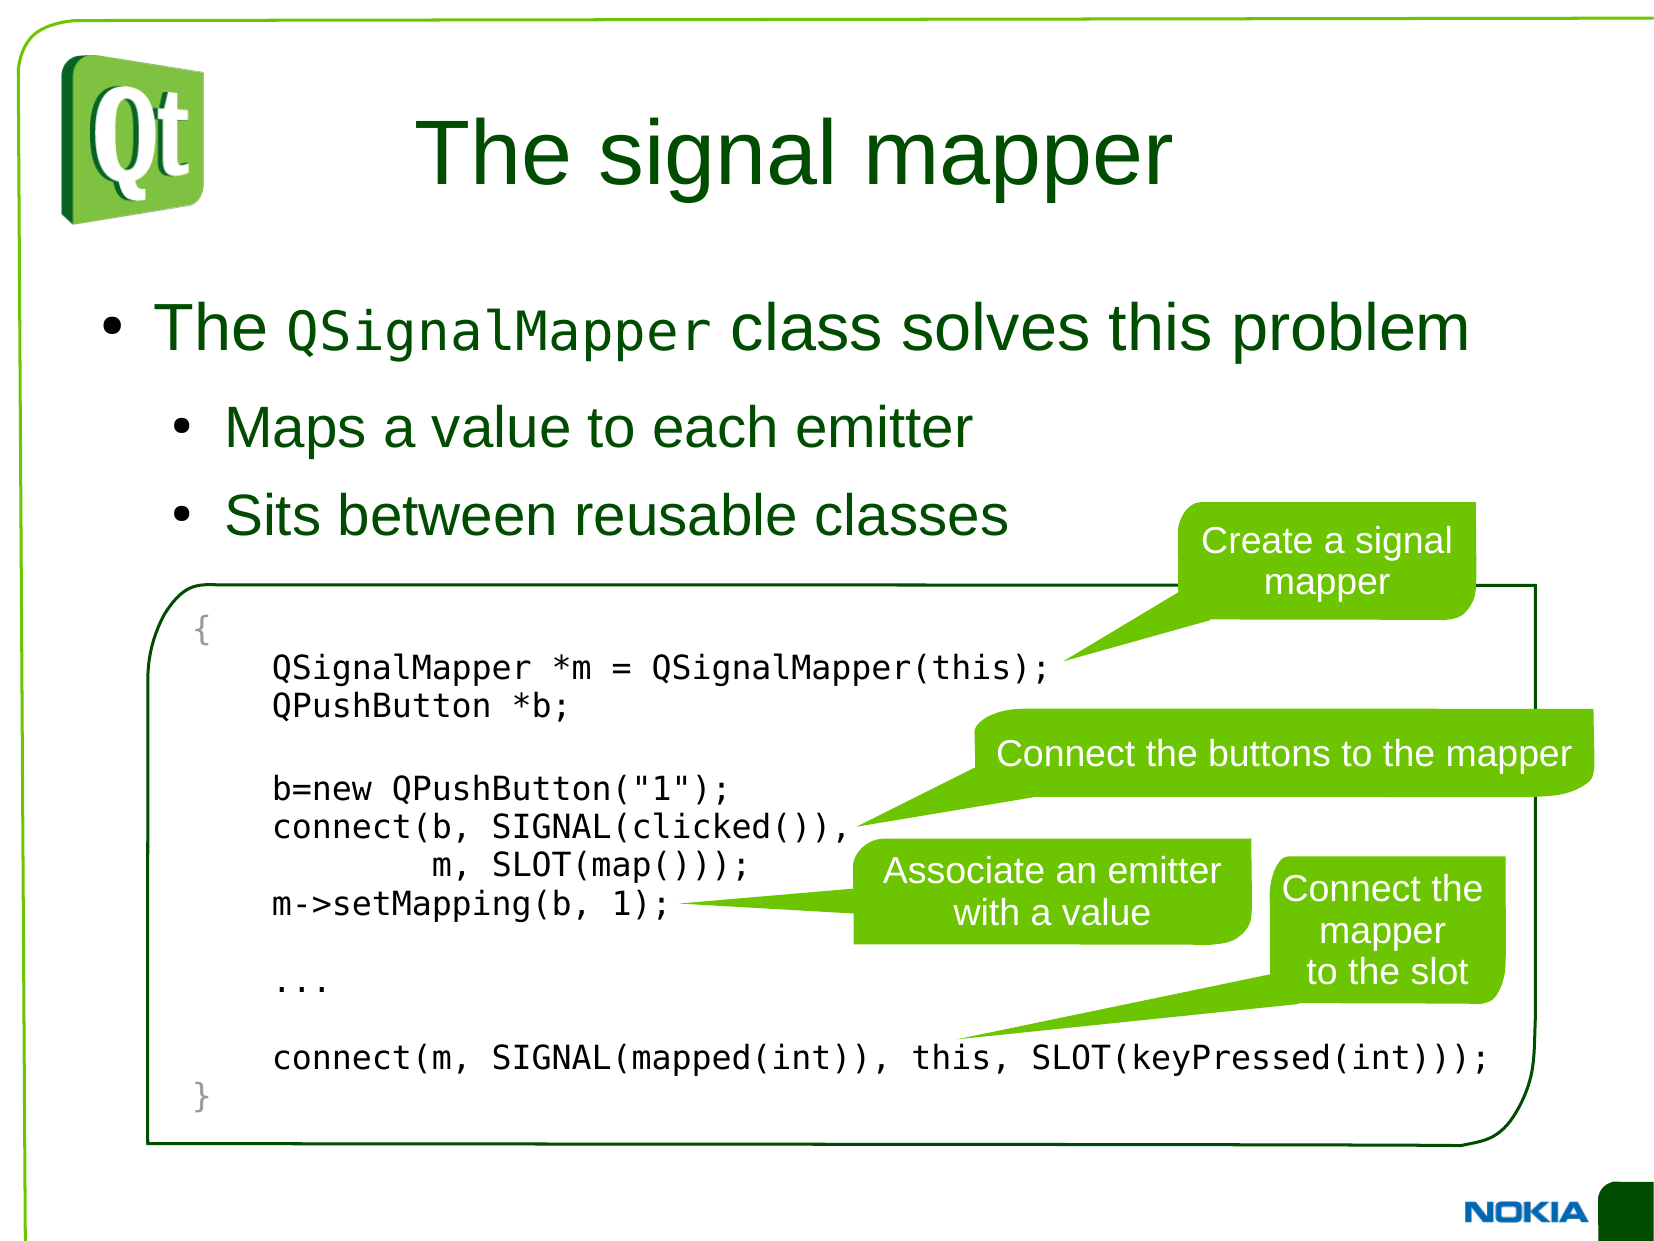

# The signal mapper
The QSignalMapper class solves this problem
Maps a value to each emitter
Sits between reusable classes
Create a signal
mapper
{
 QSignalMapper *m = QSignalMapper(this);
 QPushButton *b;
 b=new QPushButton("1");
 connect(b, SIGNAL(clicked()),
 m, SLOT(map()));
 m->setMapping(b, 1);
 ...
 connect(m, SIGNAL(mapped(int)), this, SLOT(keyPressed(int)));
}
Connect the buttons to the mapper
Associate an emitter
with a value
Connect the
mapper
to the slot